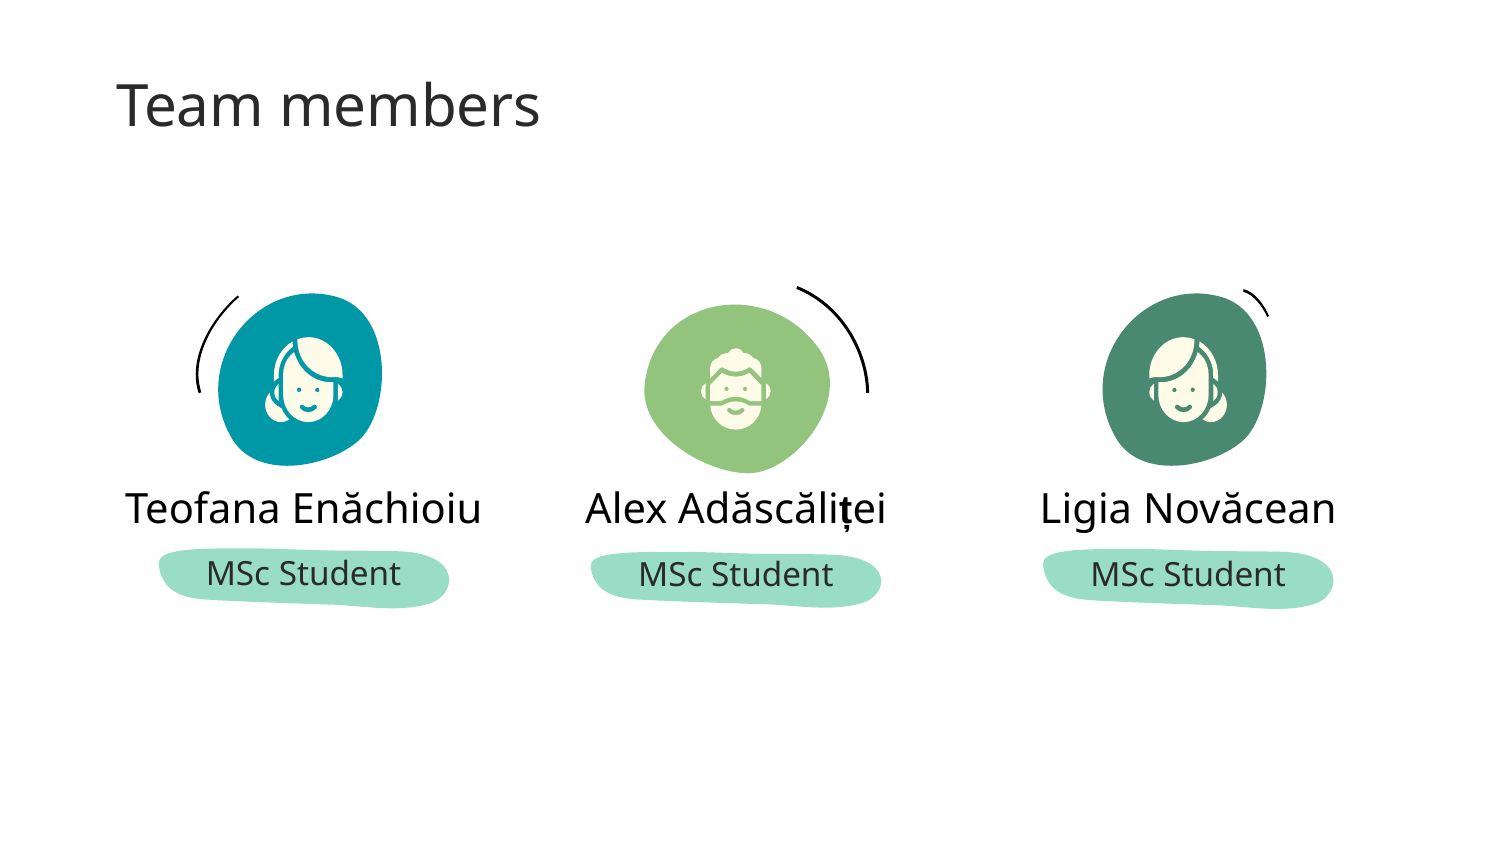

Team members
Teofana Enăchioiu
Ligia Novăcean
Alex Adăscăliței
MSc Student
MSc Student
MSc Student